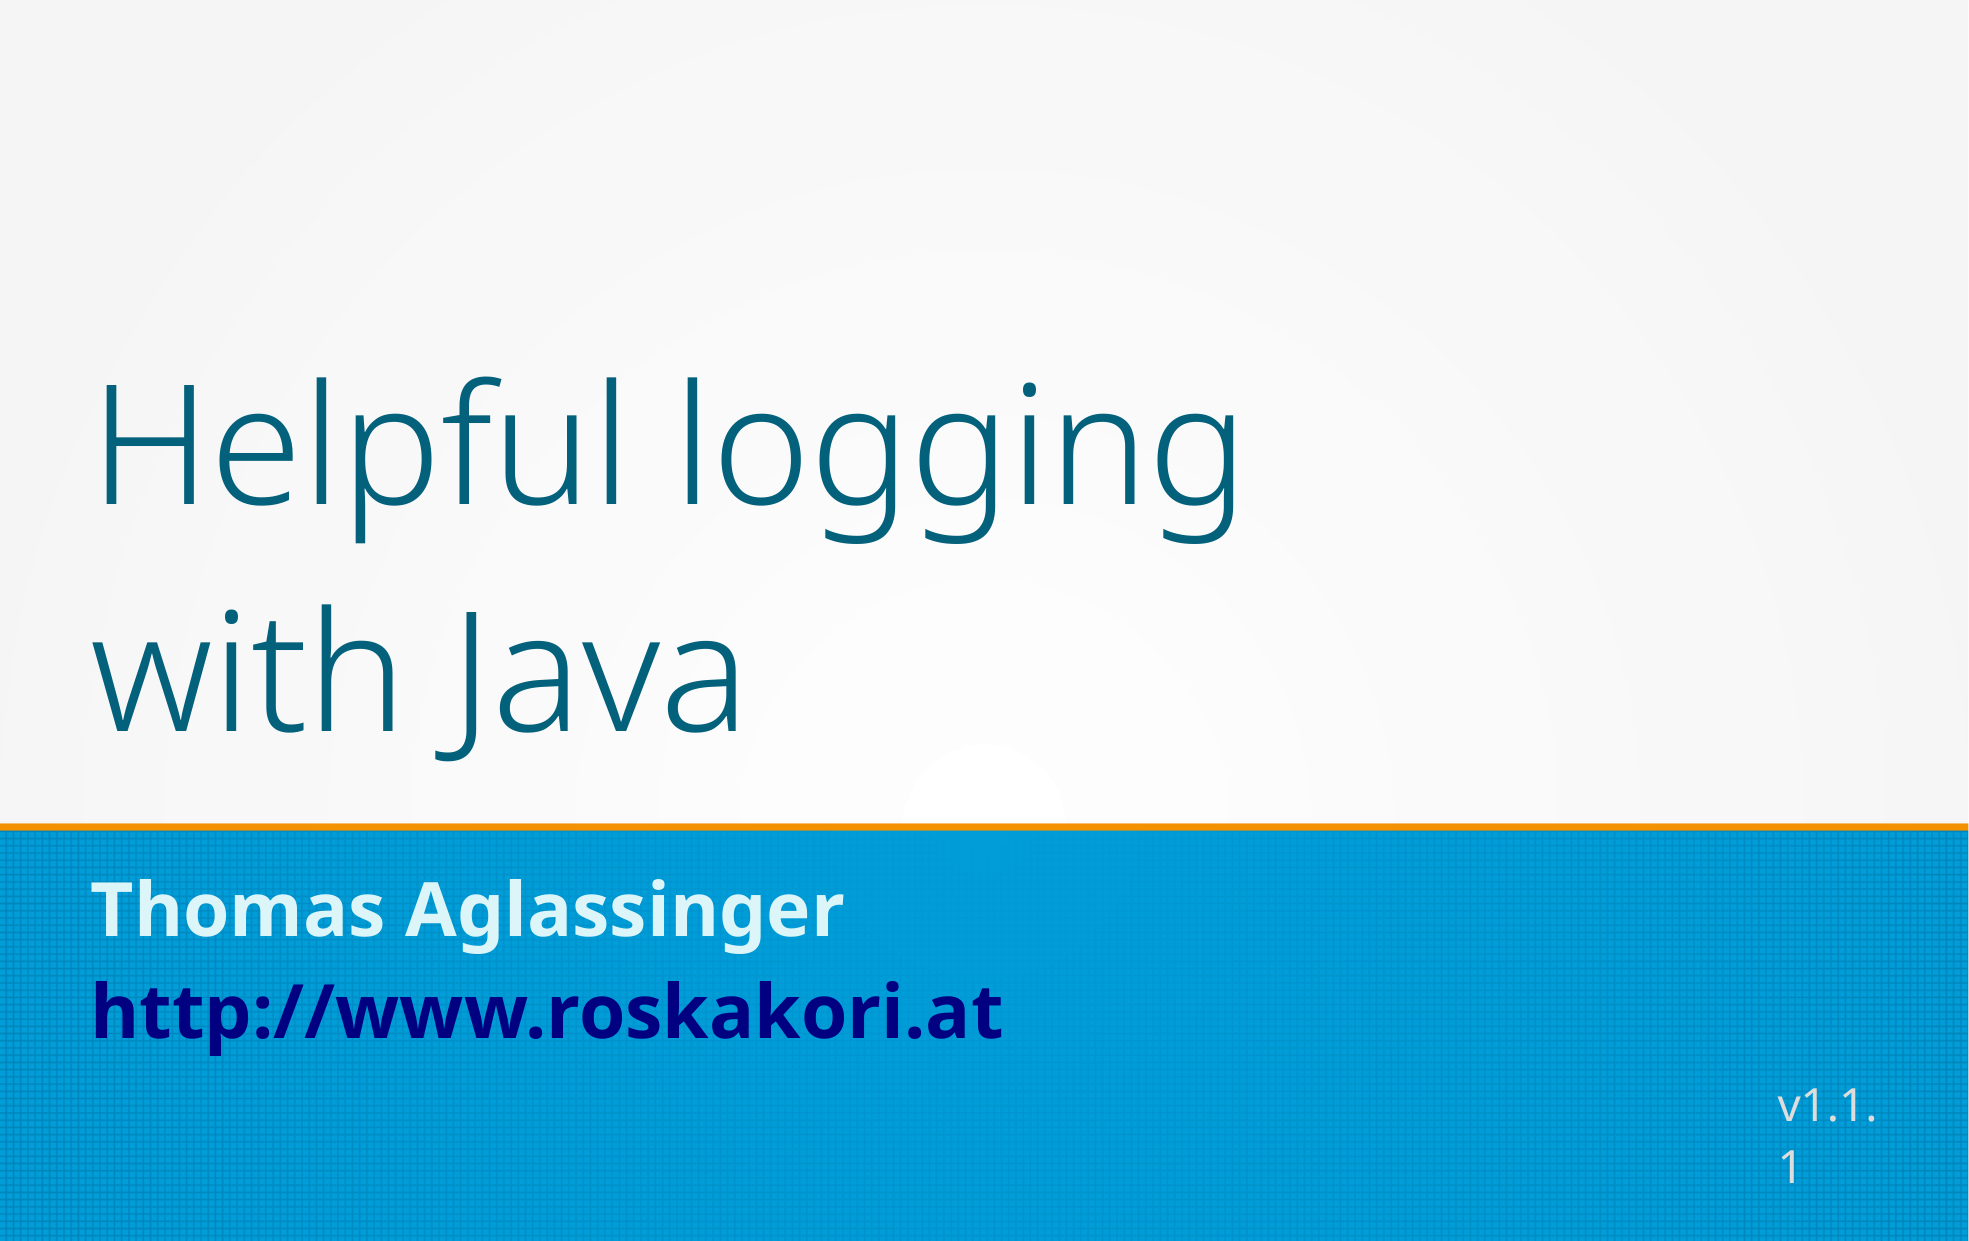

# Helpful logging with Java
Thomas Aglassinger
http://www.roskakori.at
v1.1.1